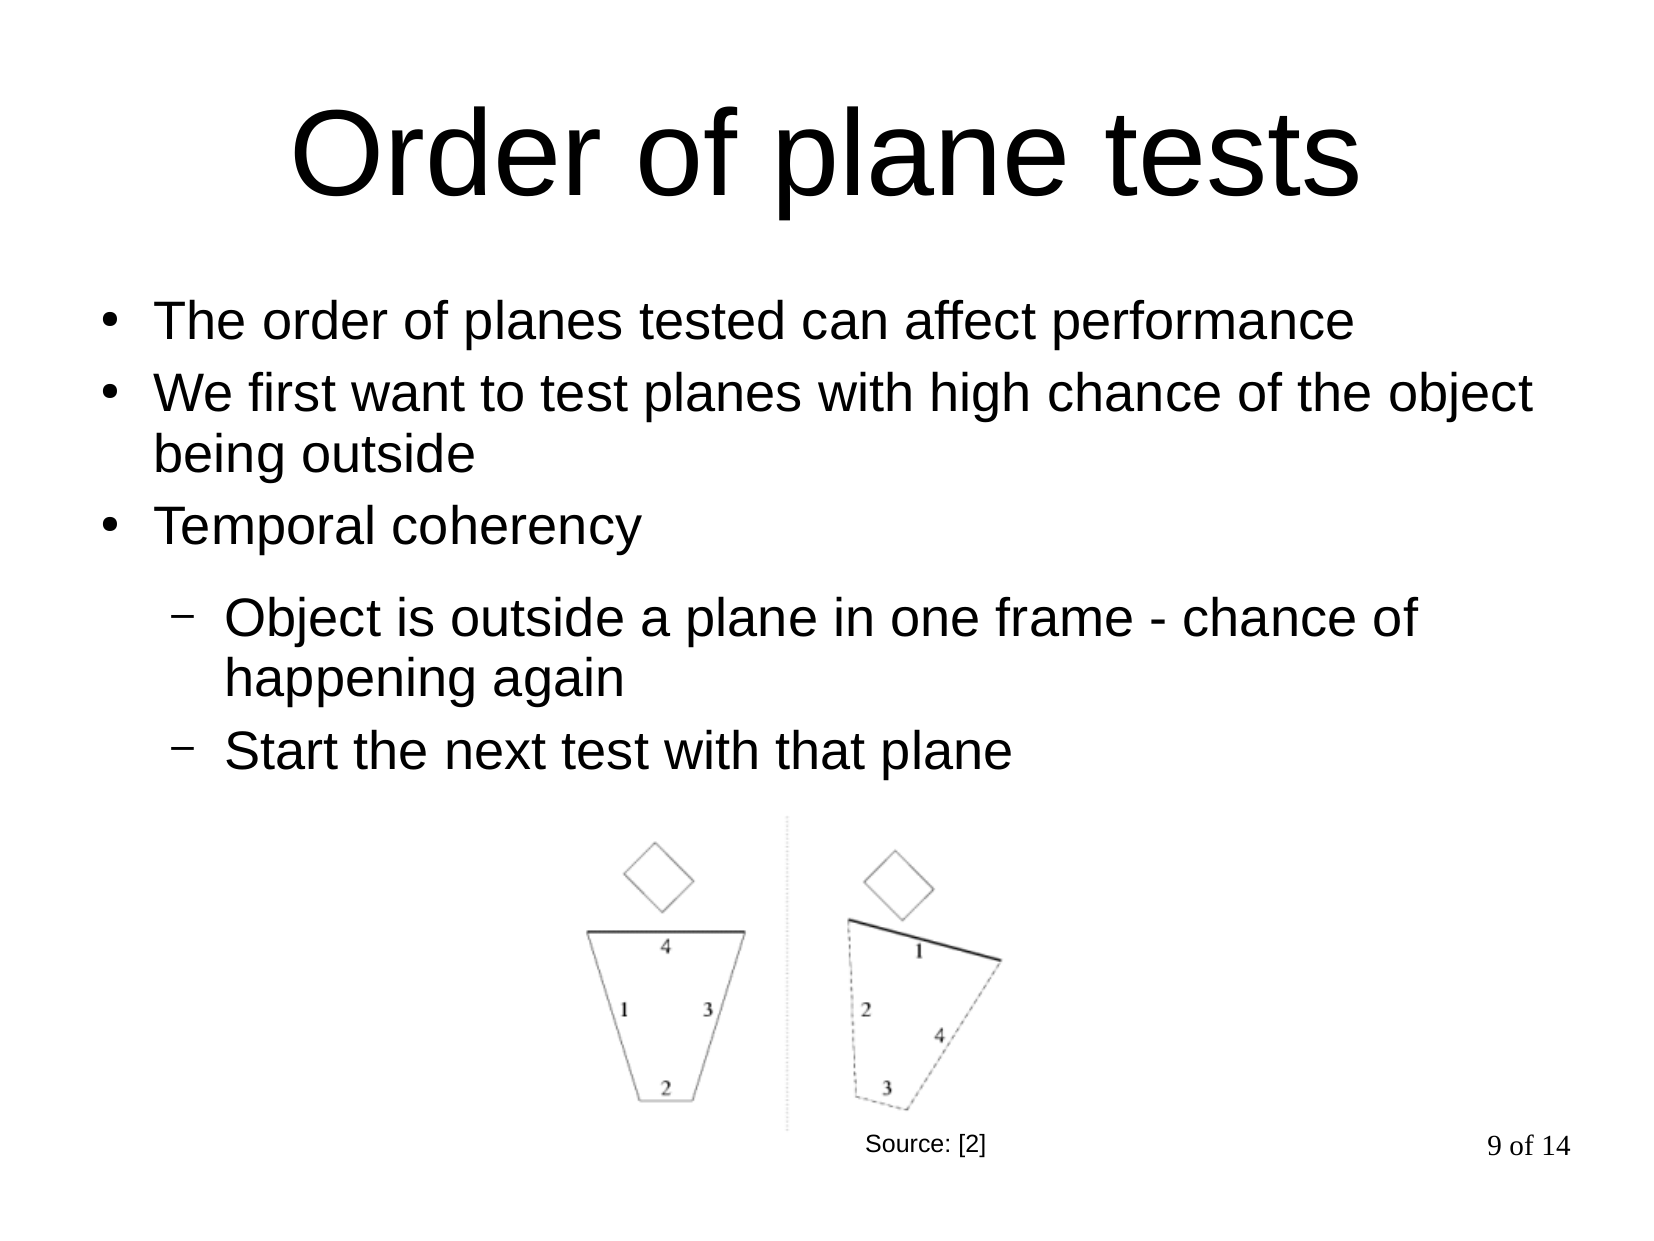

# Order of plane tests
The order of planes tested can affect performance
We first want to test planes with high chance of the object being outside
Temporal coherency
Object is outside a plane in one frame - chance of happening again
Start the next test with that plane
Source: [2]
9